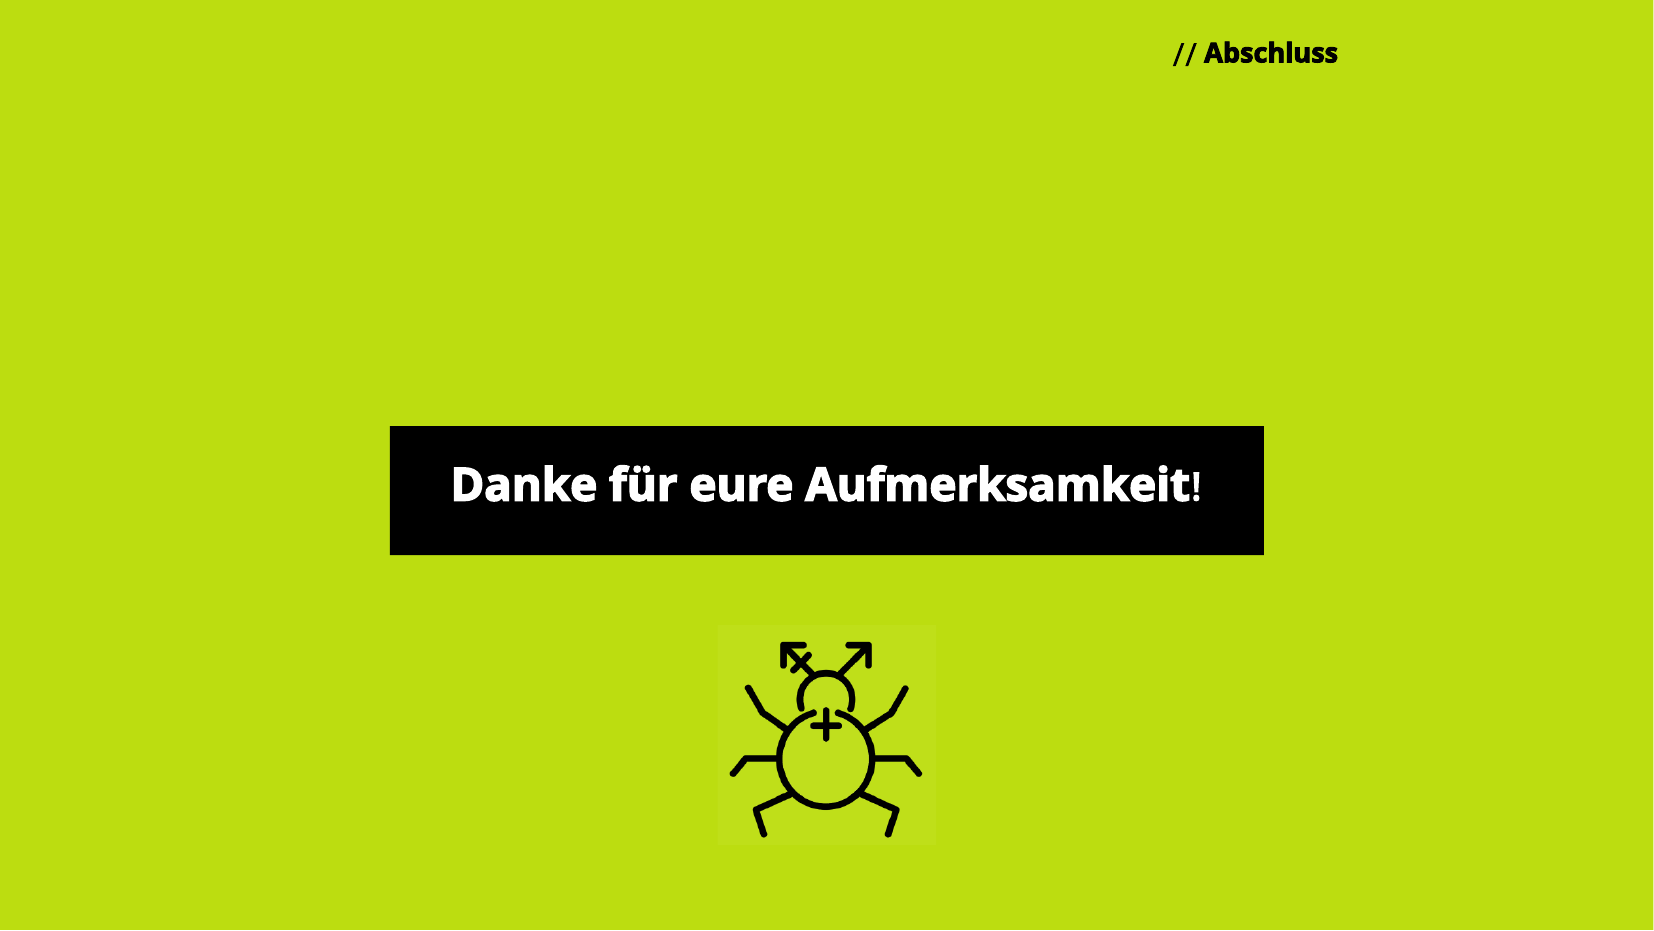

// Abschluss
# Danke für eure Aufmerksamkeit!